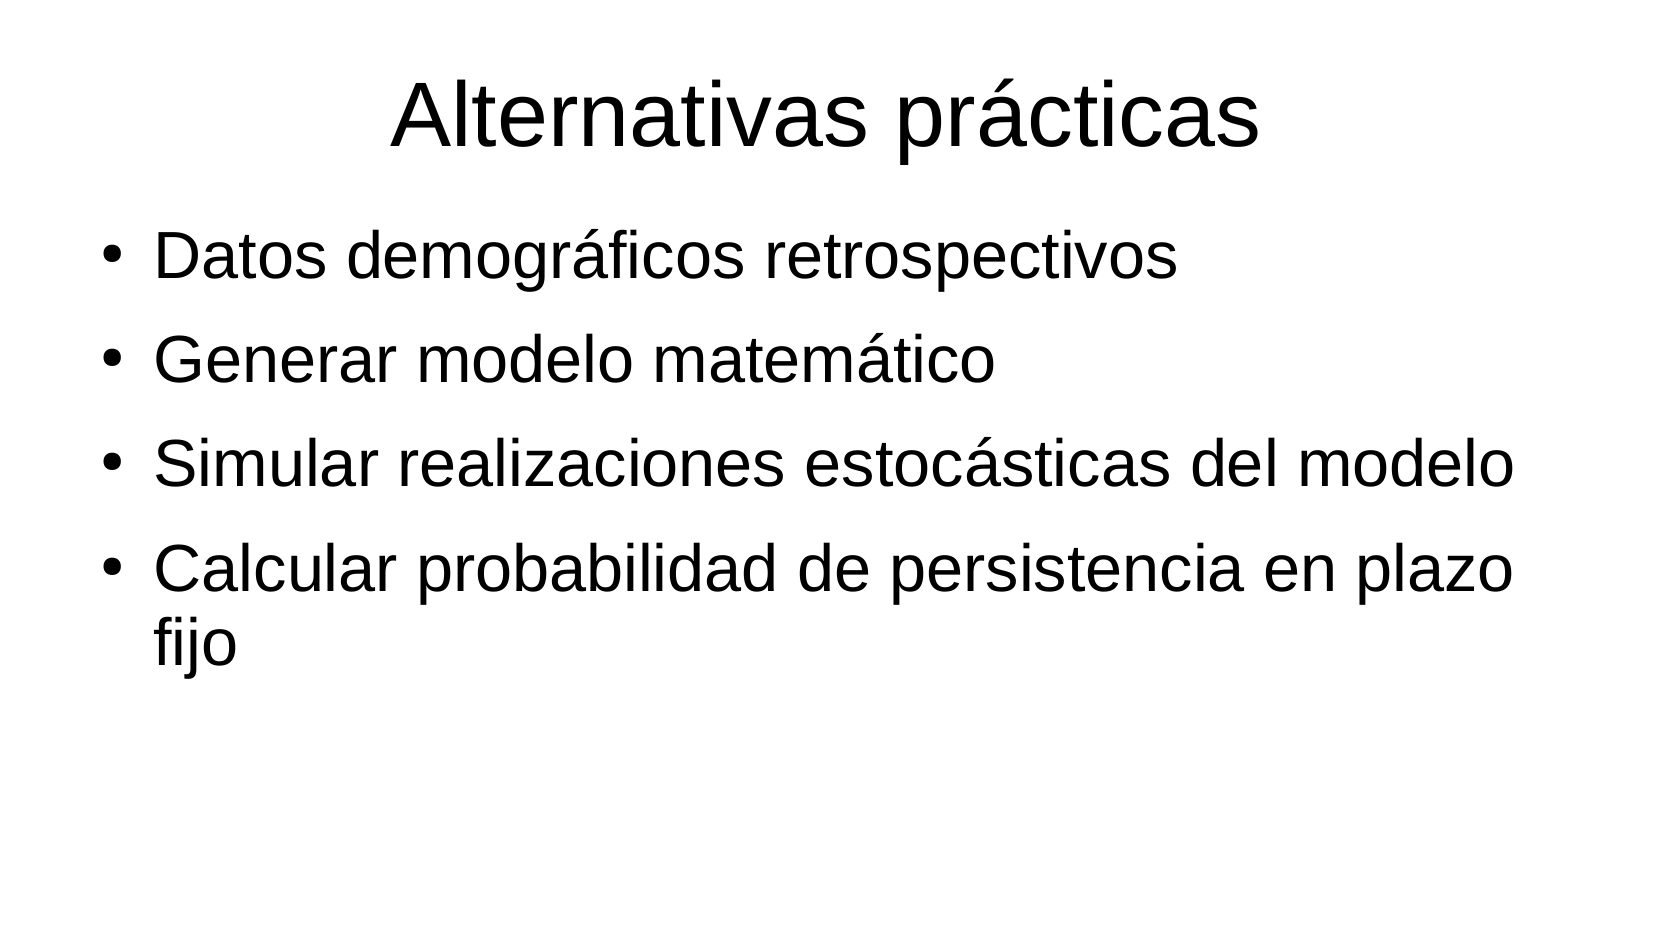

# Alternativas prácticas
Datos demográficos retrospectivos
Generar modelo matemático
Simular realizaciones estocásticas del modelo
Calcular probabilidad de persistencia en plazo fijo